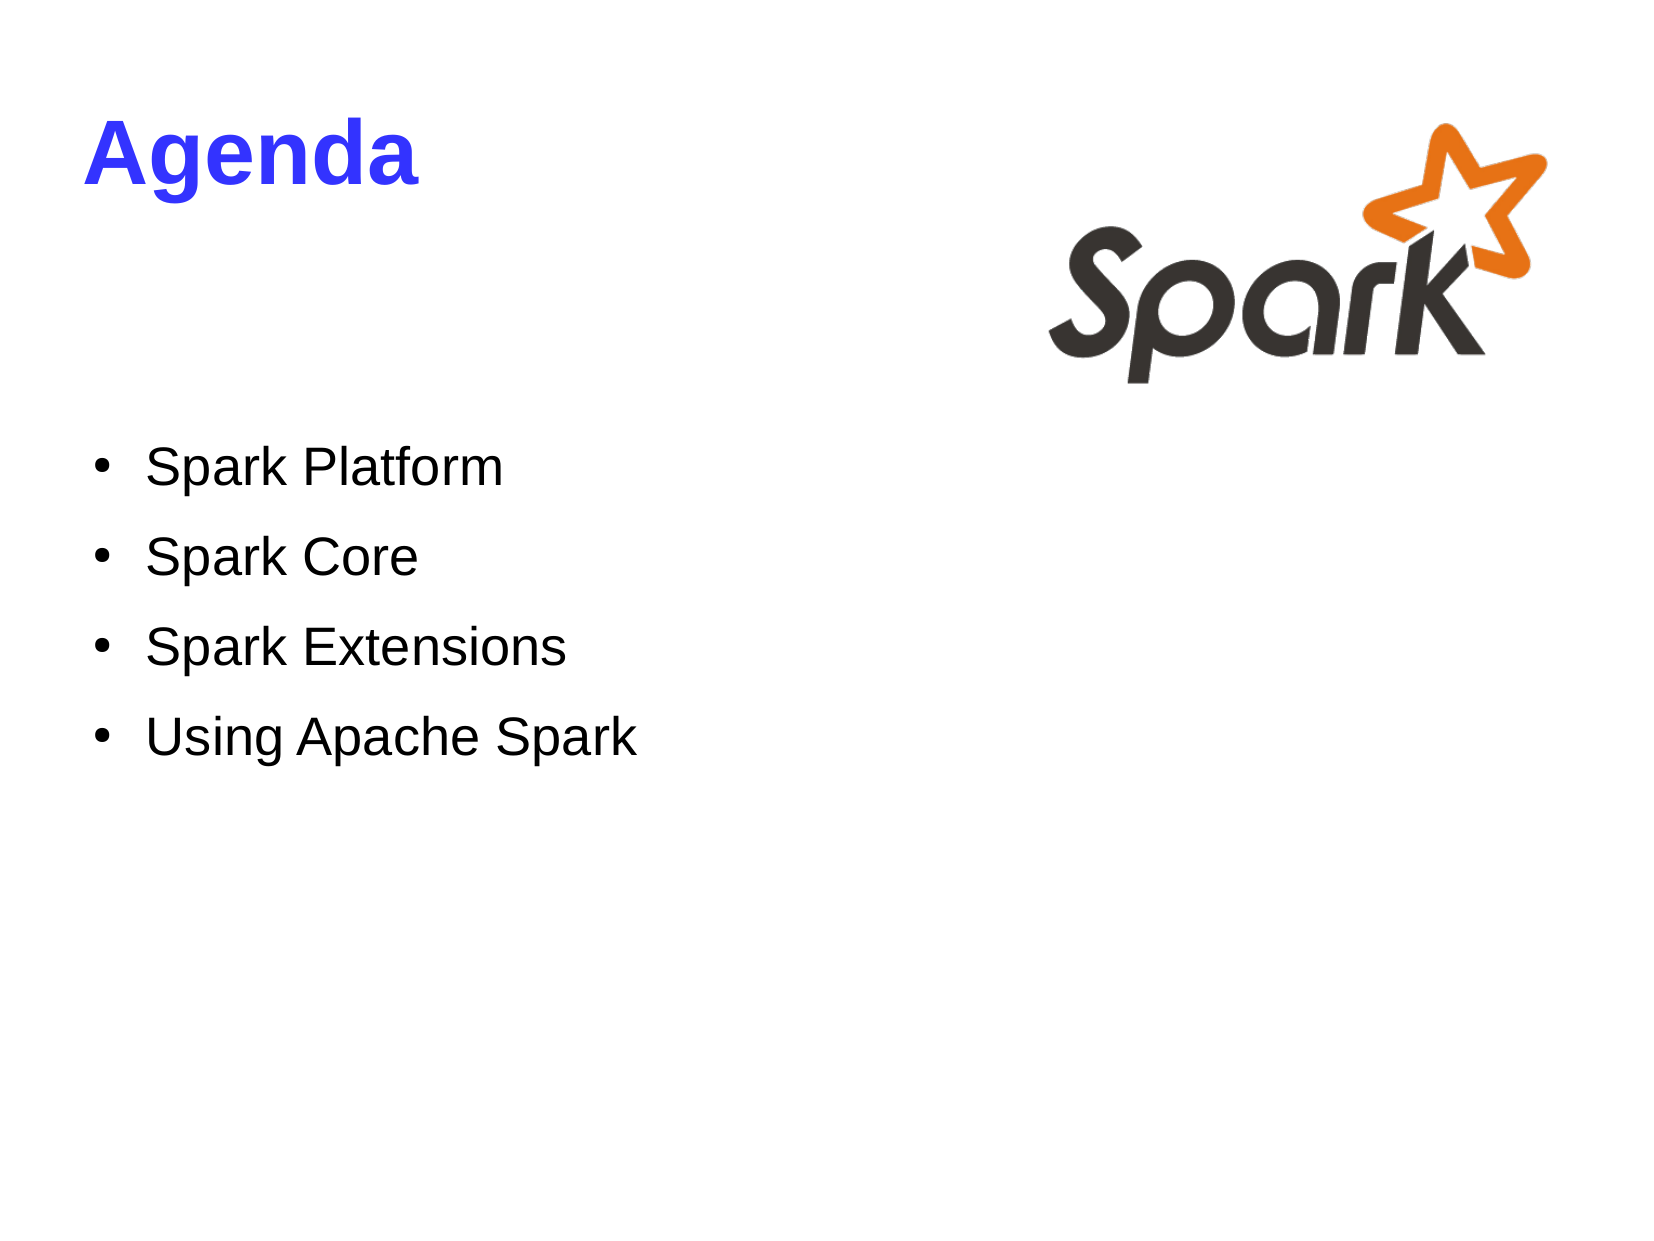

# Agenda
Spark Platform
Spark Core
Spark Extensions
Using Apache Spark